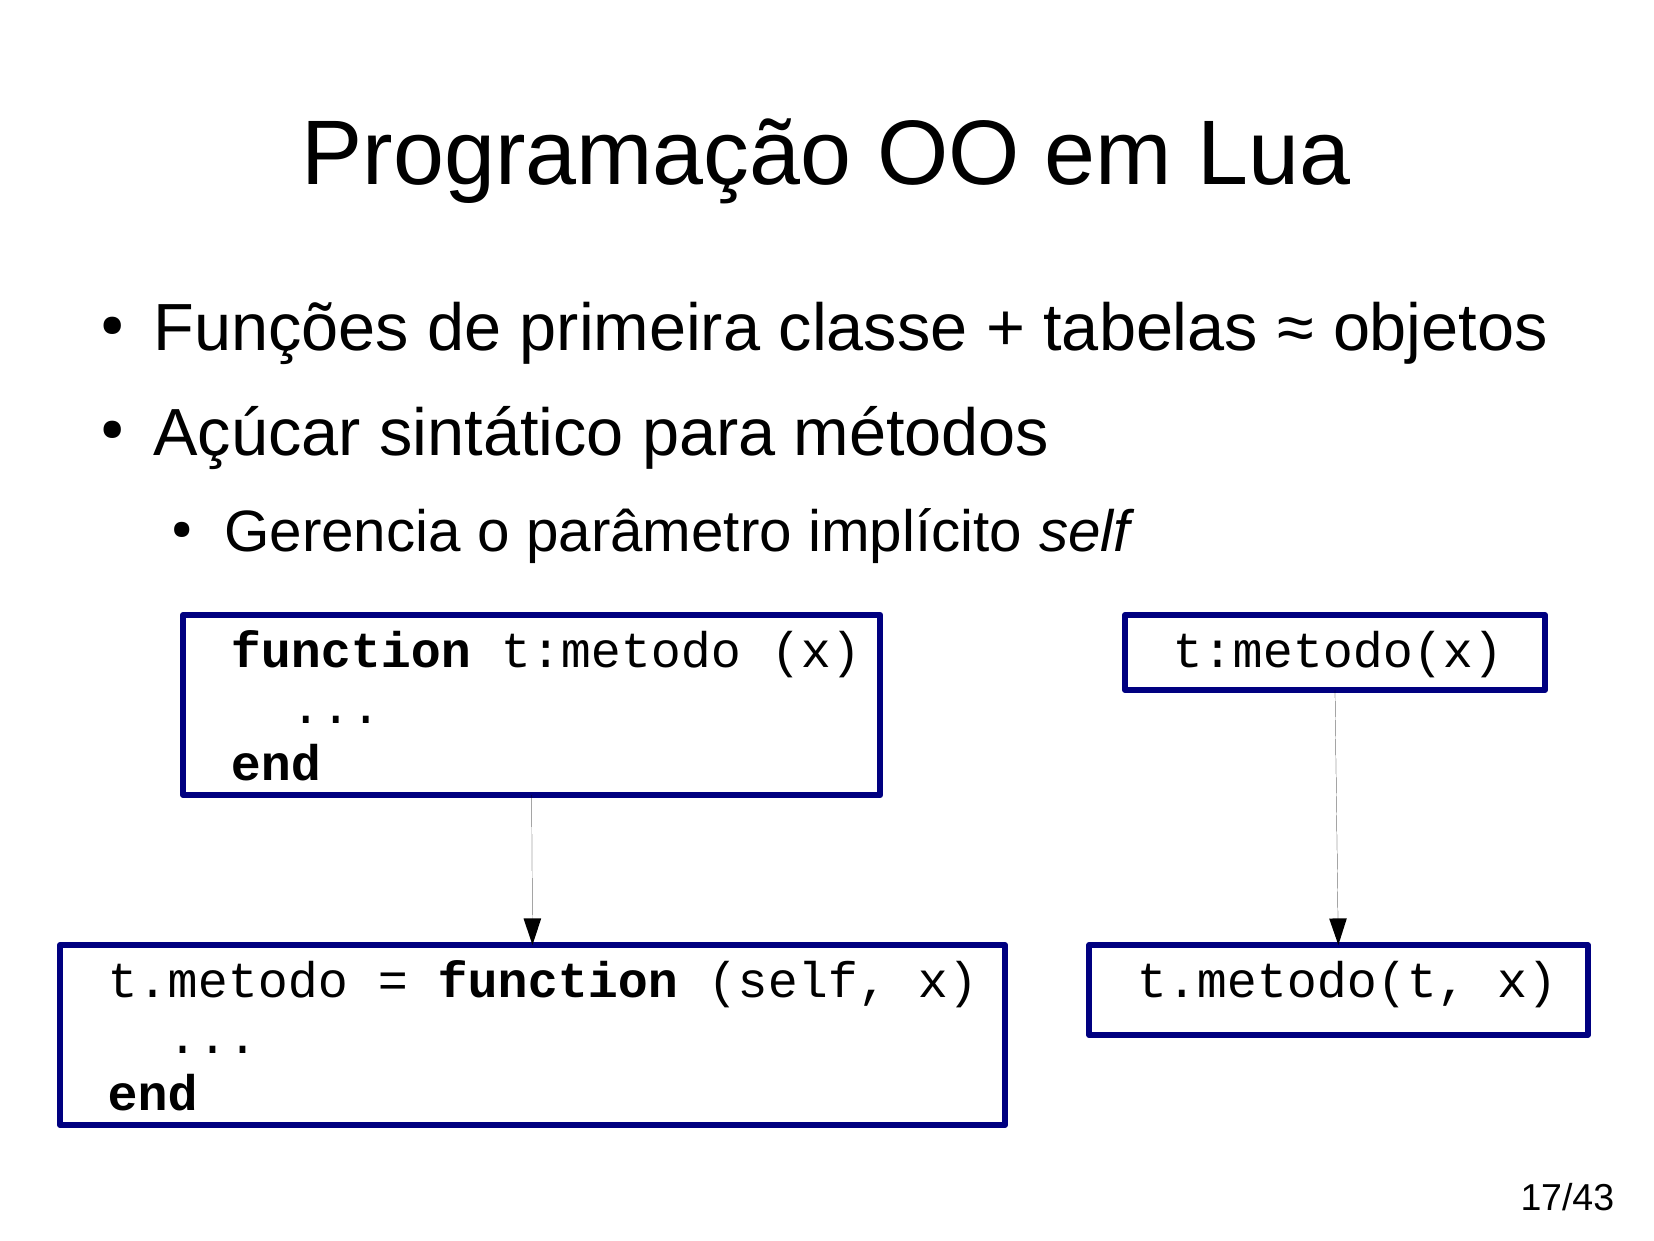

# Programação OO em Lua
Funções de primeira classe + tabelas ≈ objetos
Açúcar sintático para métodos
Gerencia o parâmetro implícito self
 function t:metodo (x)
 ...
 end
 t:metodo(x)
 t.metodo = function (self, x)
 ...
 end
 t.metodo(t, x)
 17/43